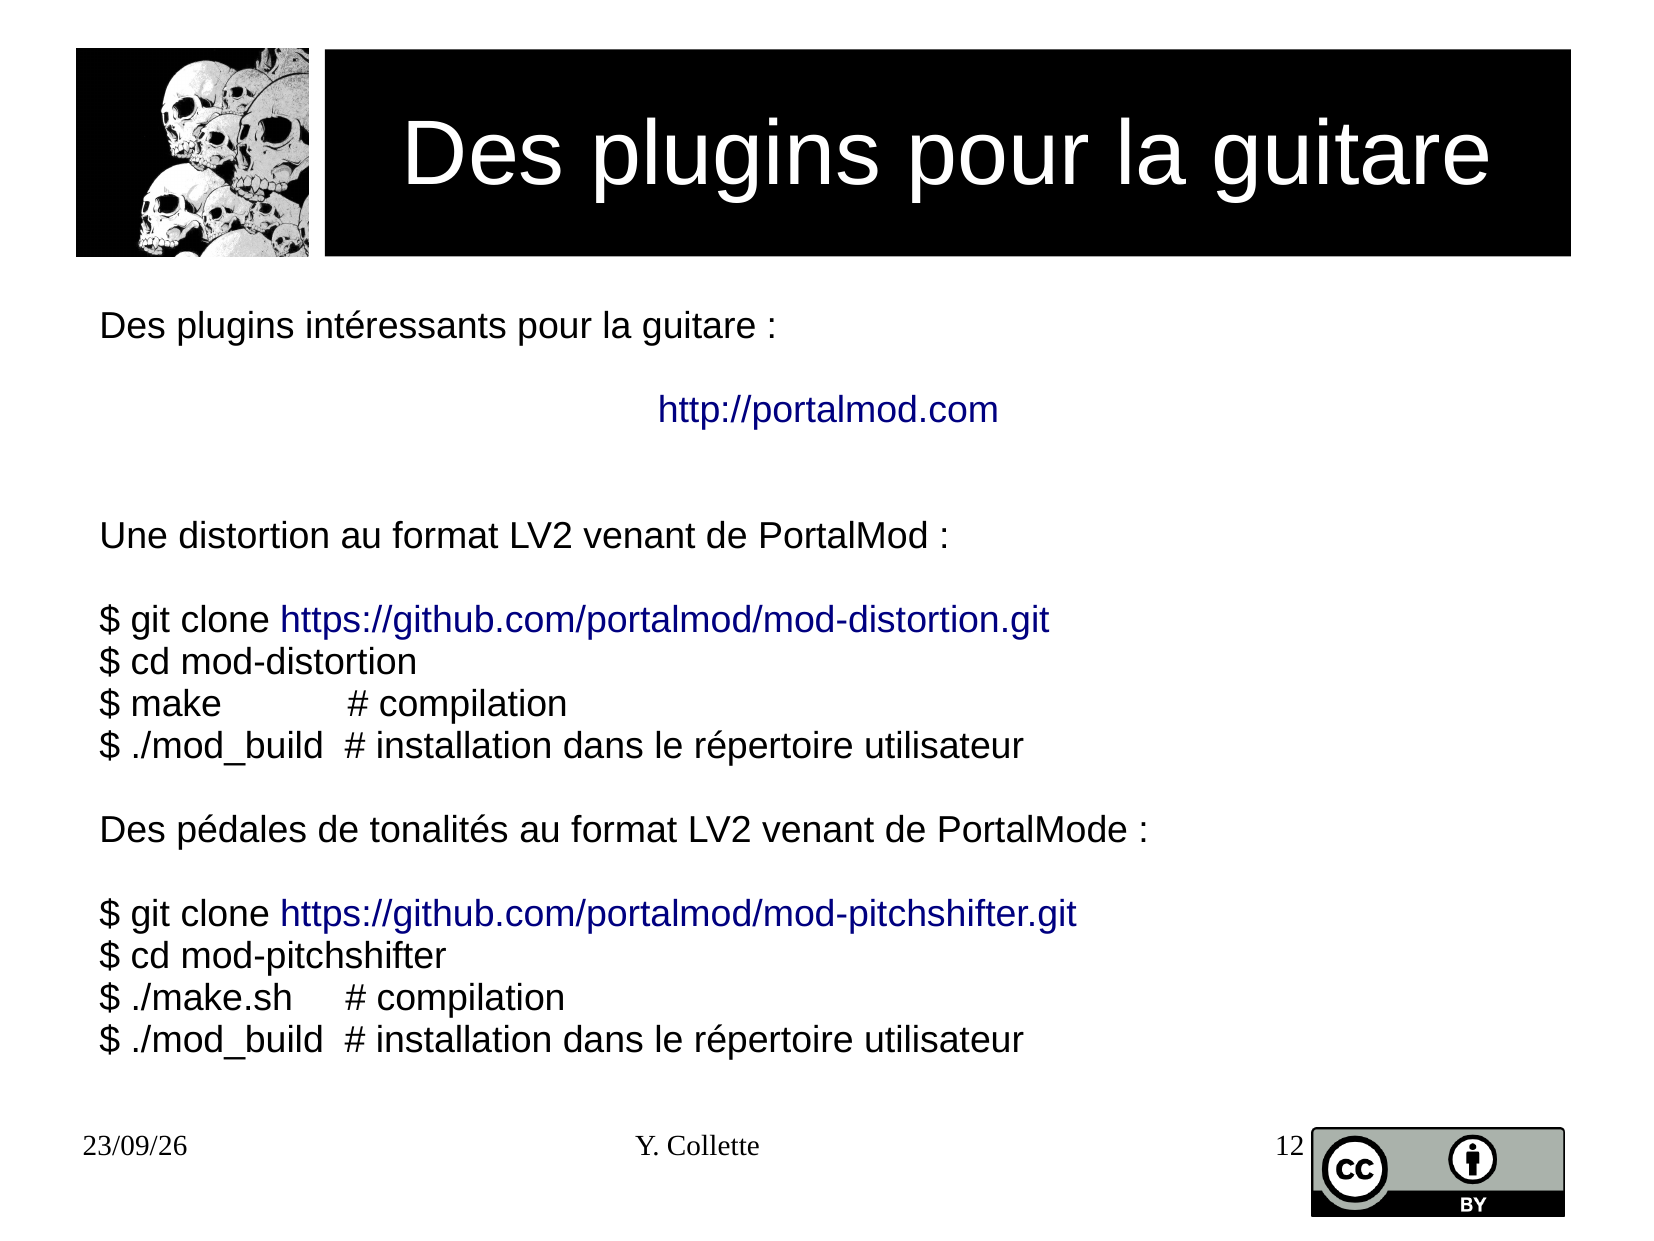

# Des plugins pour la guitare
Des plugins intéressants pour la guitare :
http://portalmod.com
Une distortion au format LV2 venant de PortalMod :
$ git clone https://github.com/portalmod/mod-distortion.git
$ cd mod-distortion
$ make # compilation
$ ./mod_build # installation dans le répertoire utilisateur
Des pédales de tonalités au format LV2 venant de PortalMode :
$ git clone https://github.com/portalmod/mod-pitchshifter.git
$ cd mod-pitchshifter
$ ./make.sh # compilation
$ ./mod_build # installation dans le répertoire utilisateur
Y. Collette
12